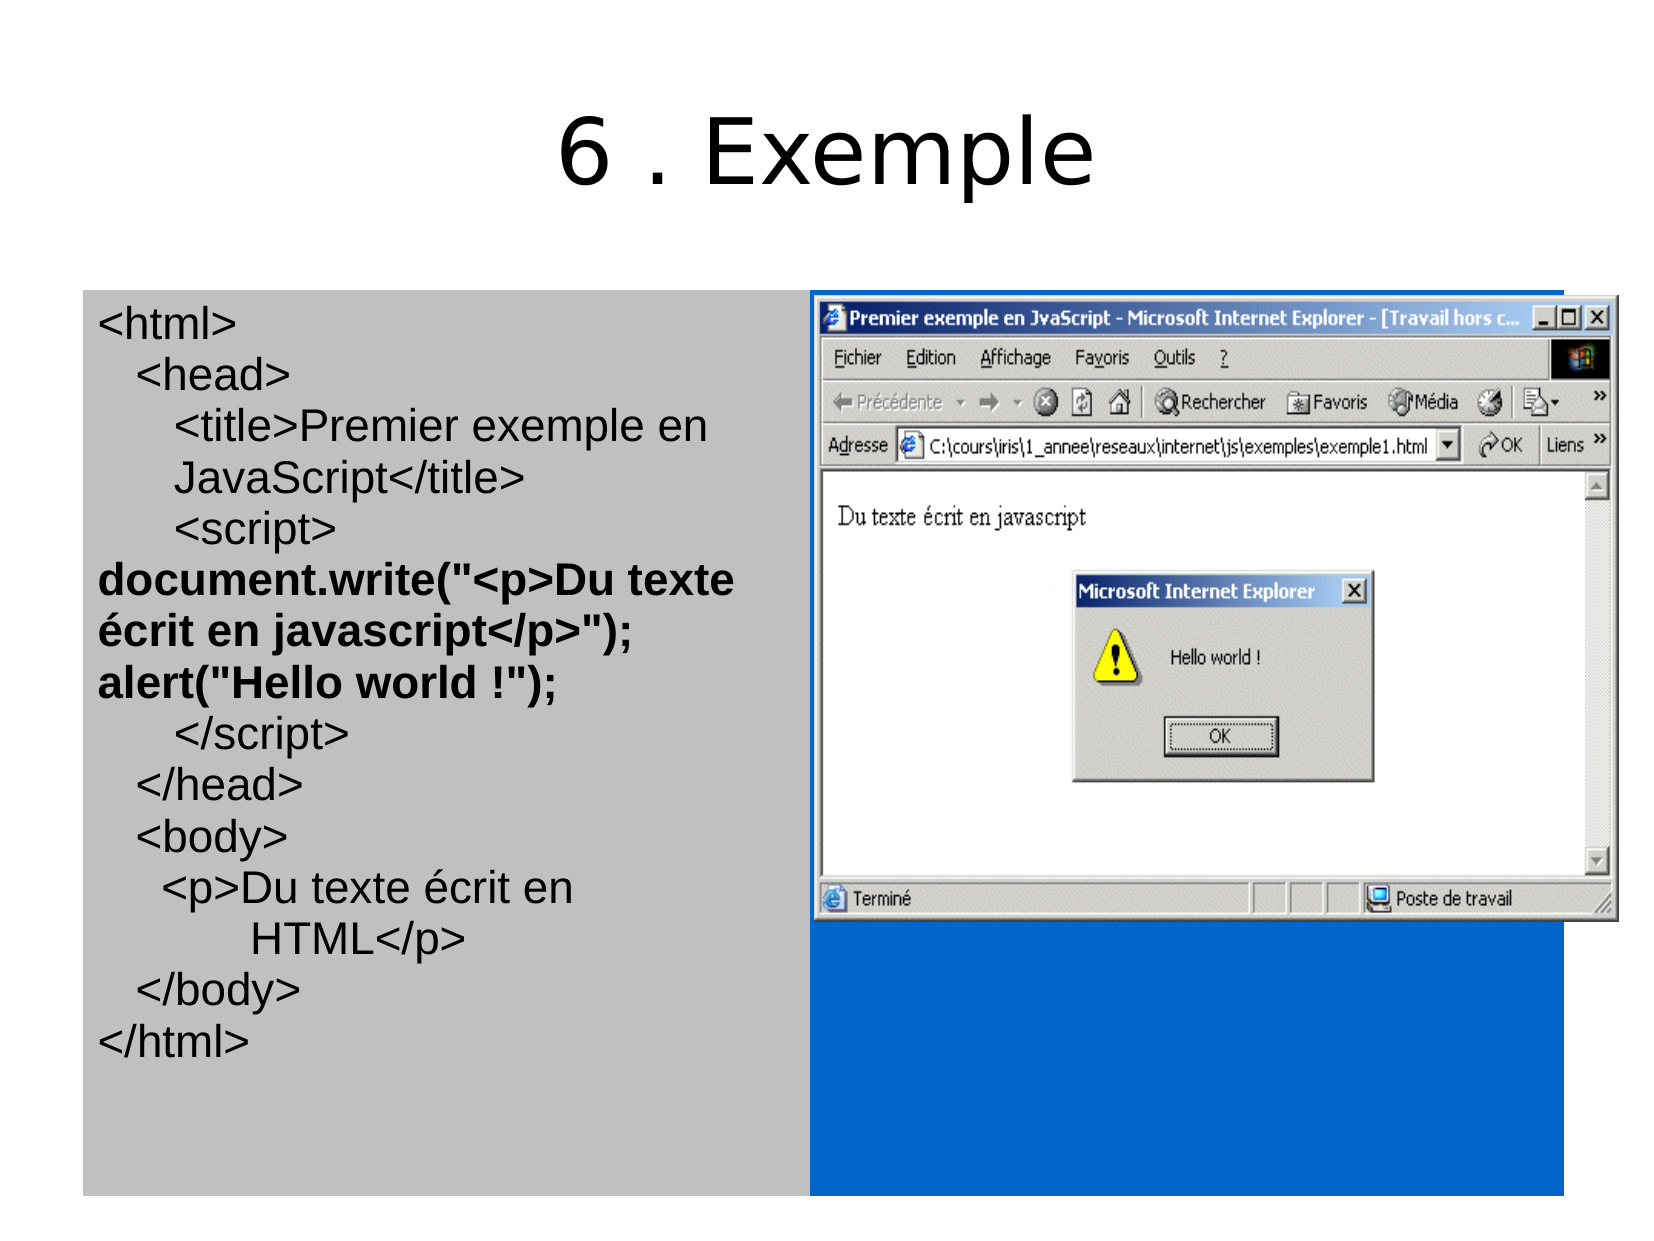

# 6 . Exemple
| <html> <head> <title>Premier exemple en JavaScript</title> <script> document.write("<p>Du texte écrit en javascript</p>"); alert("Hello world !"); </script> </head> <body> <p>Du texte écrit en HTML</p> </body> </html> | |
| --- | --- |